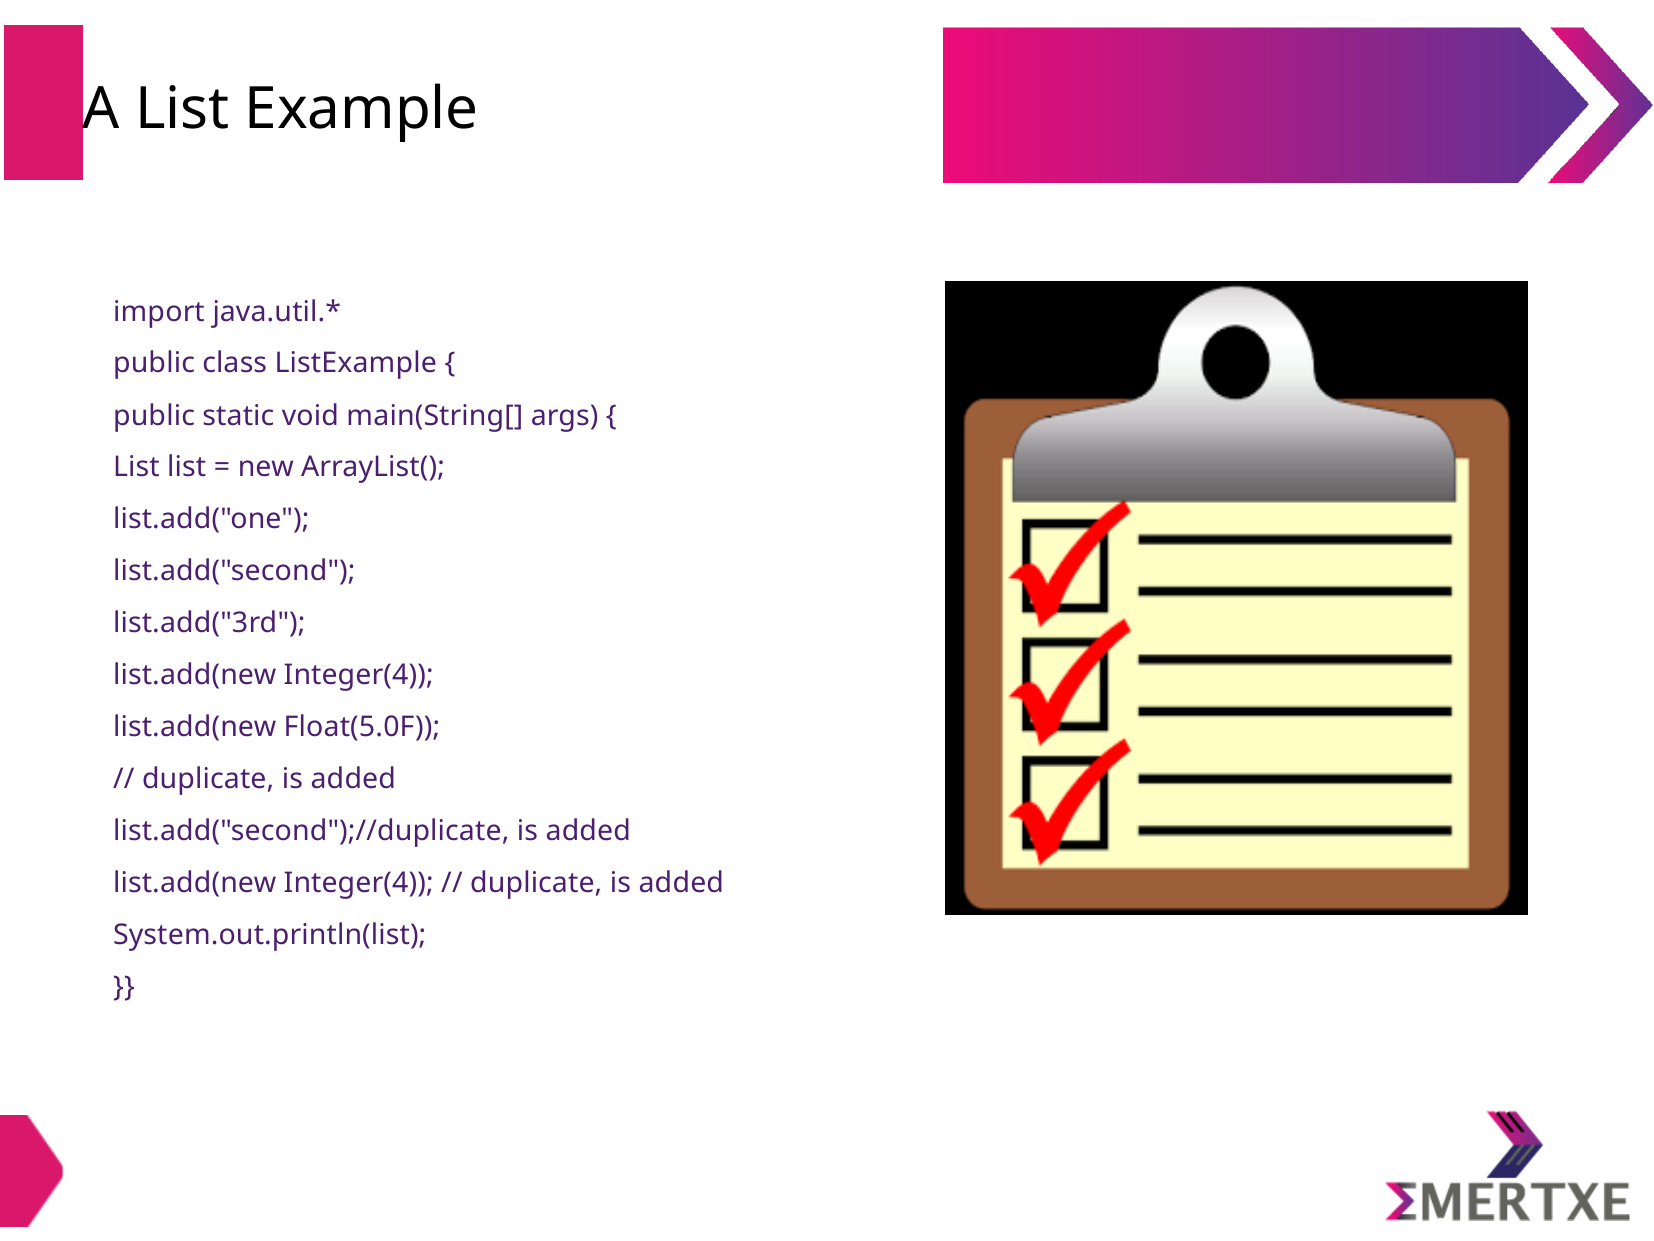

# A List Example
import java.util.*
public class ListExample {
public static void main(String[] args) {
List list = new ArrayList();
list.add("one");
list.add("second");
list.add("3rd");
list.add(new Integer(4));
list.add(new Float(5.0F));
// duplicate, is added
list.add("second");//duplicate, is added
list.add(new Integer(4)); // duplicate, is added
System.out.println(list);
}}